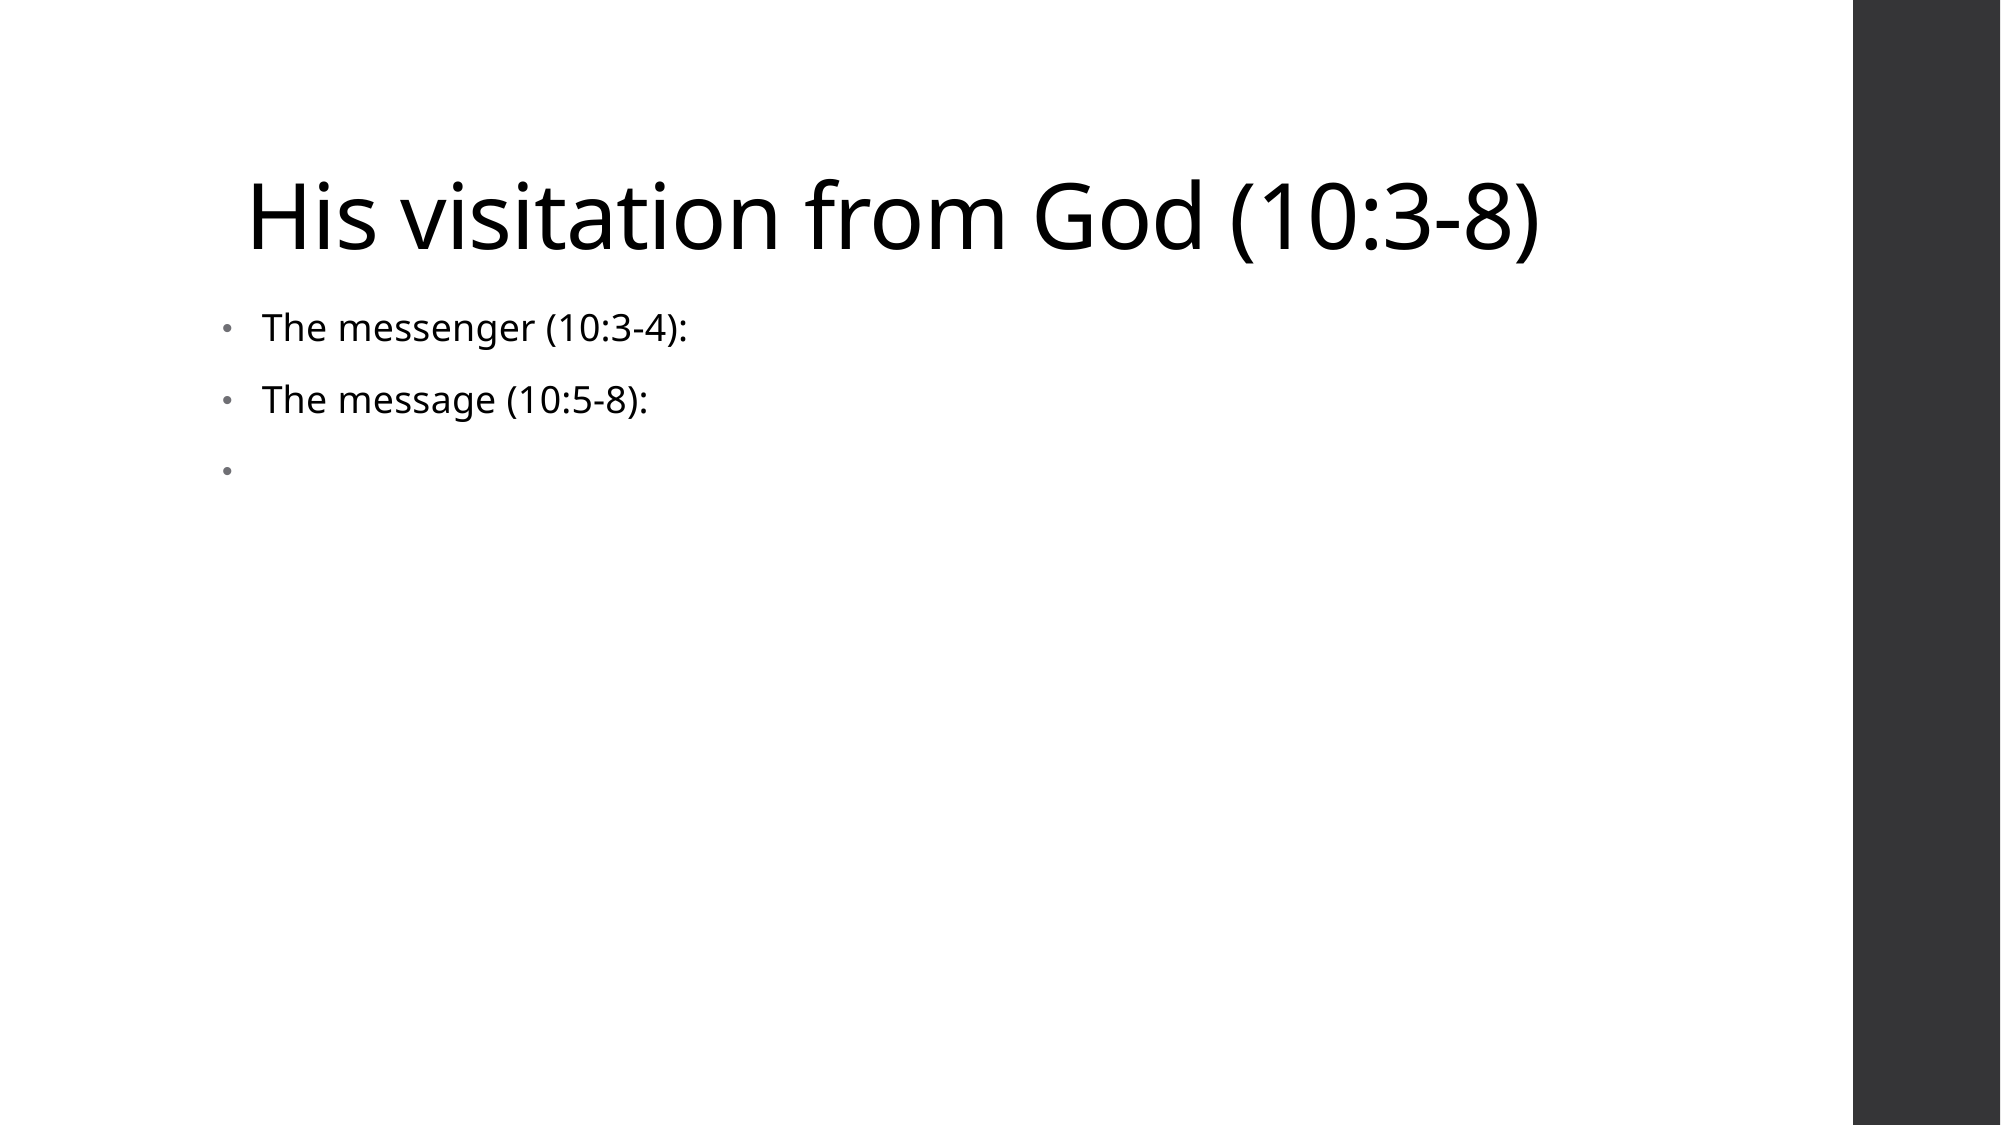

# His visitation from God (10:3-8)
 The messenger (10:3-4):
 The message (10:5-8):